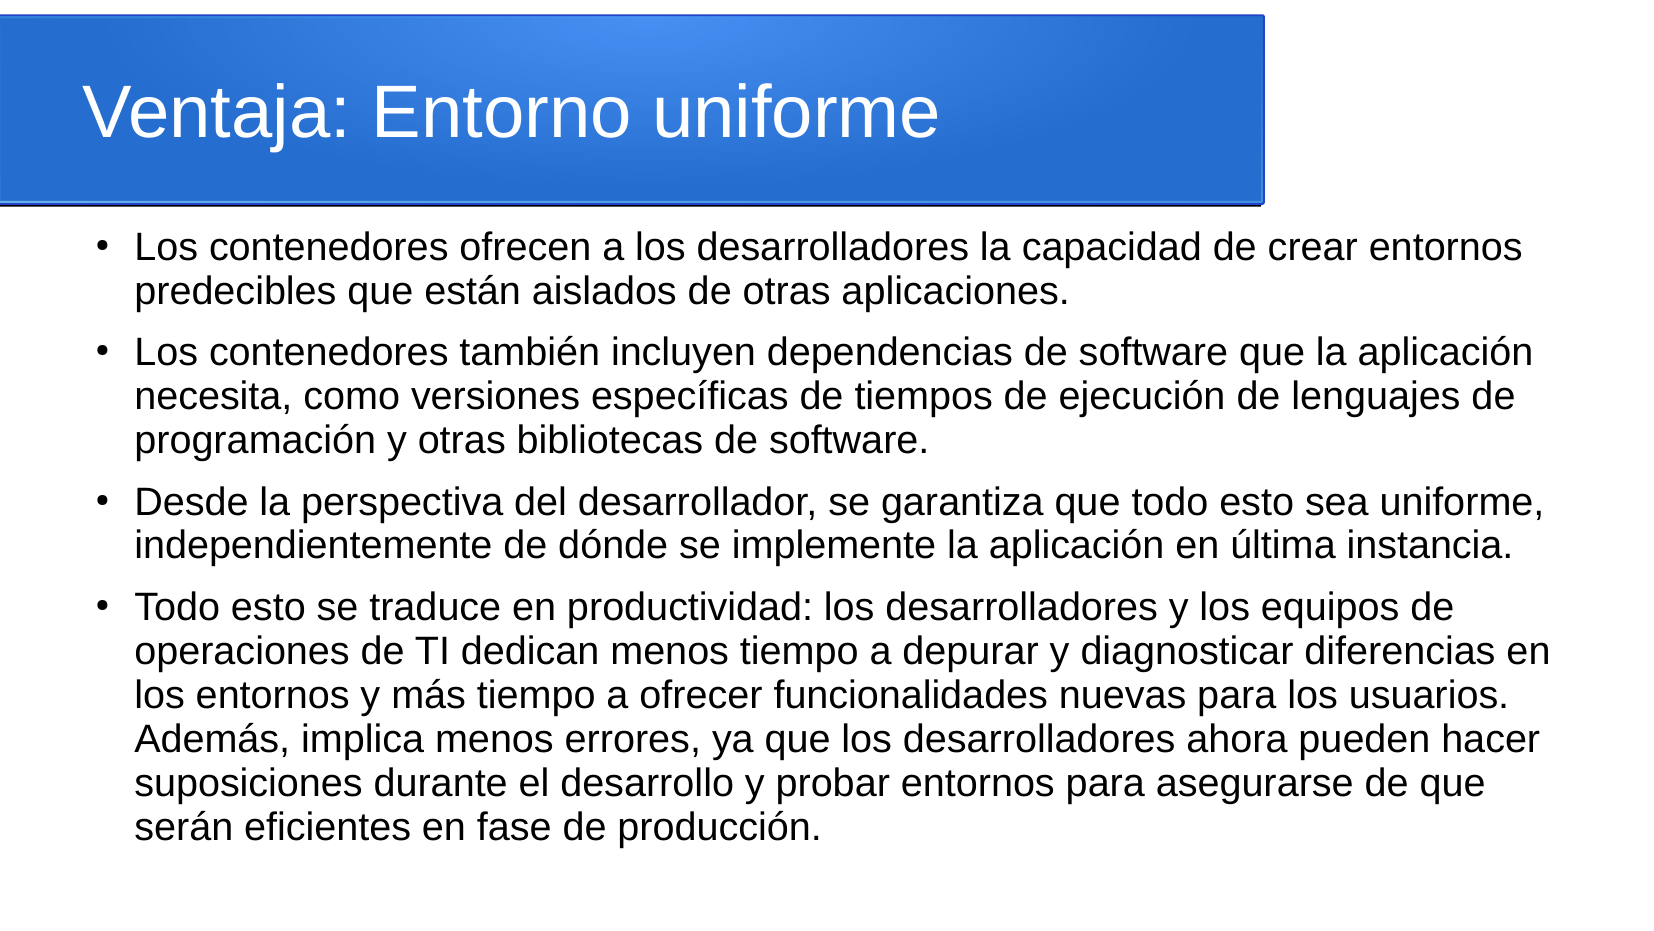

# Ventaja: Entorno uniforme
Los contenedores ofrecen a los desarrolladores la capacidad de crear entornos predecibles que están aislados de otras aplicaciones.
Los contenedores también incluyen dependencias de software que la aplicación necesita, como versiones específicas de tiempos de ejecución de lenguajes de programación y otras bibliotecas de software.
Desde la perspectiva del desarrollador, se garantiza que todo esto sea uniforme, independientemente de dónde se implemente la aplicación en última instancia.
Todo esto se traduce en productividad: los desarrolladores y los equipos de operaciones de TI dedican menos tiempo a depurar y diagnosticar diferencias en los entornos y más tiempo a ofrecer funcionalidades nuevas para los usuarios. Además, implica menos errores, ya que los desarrolladores ahora pueden hacer suposiciones durante el desarrollo y probar entornos para asegurarse de que serán eficientes en fase de producción.